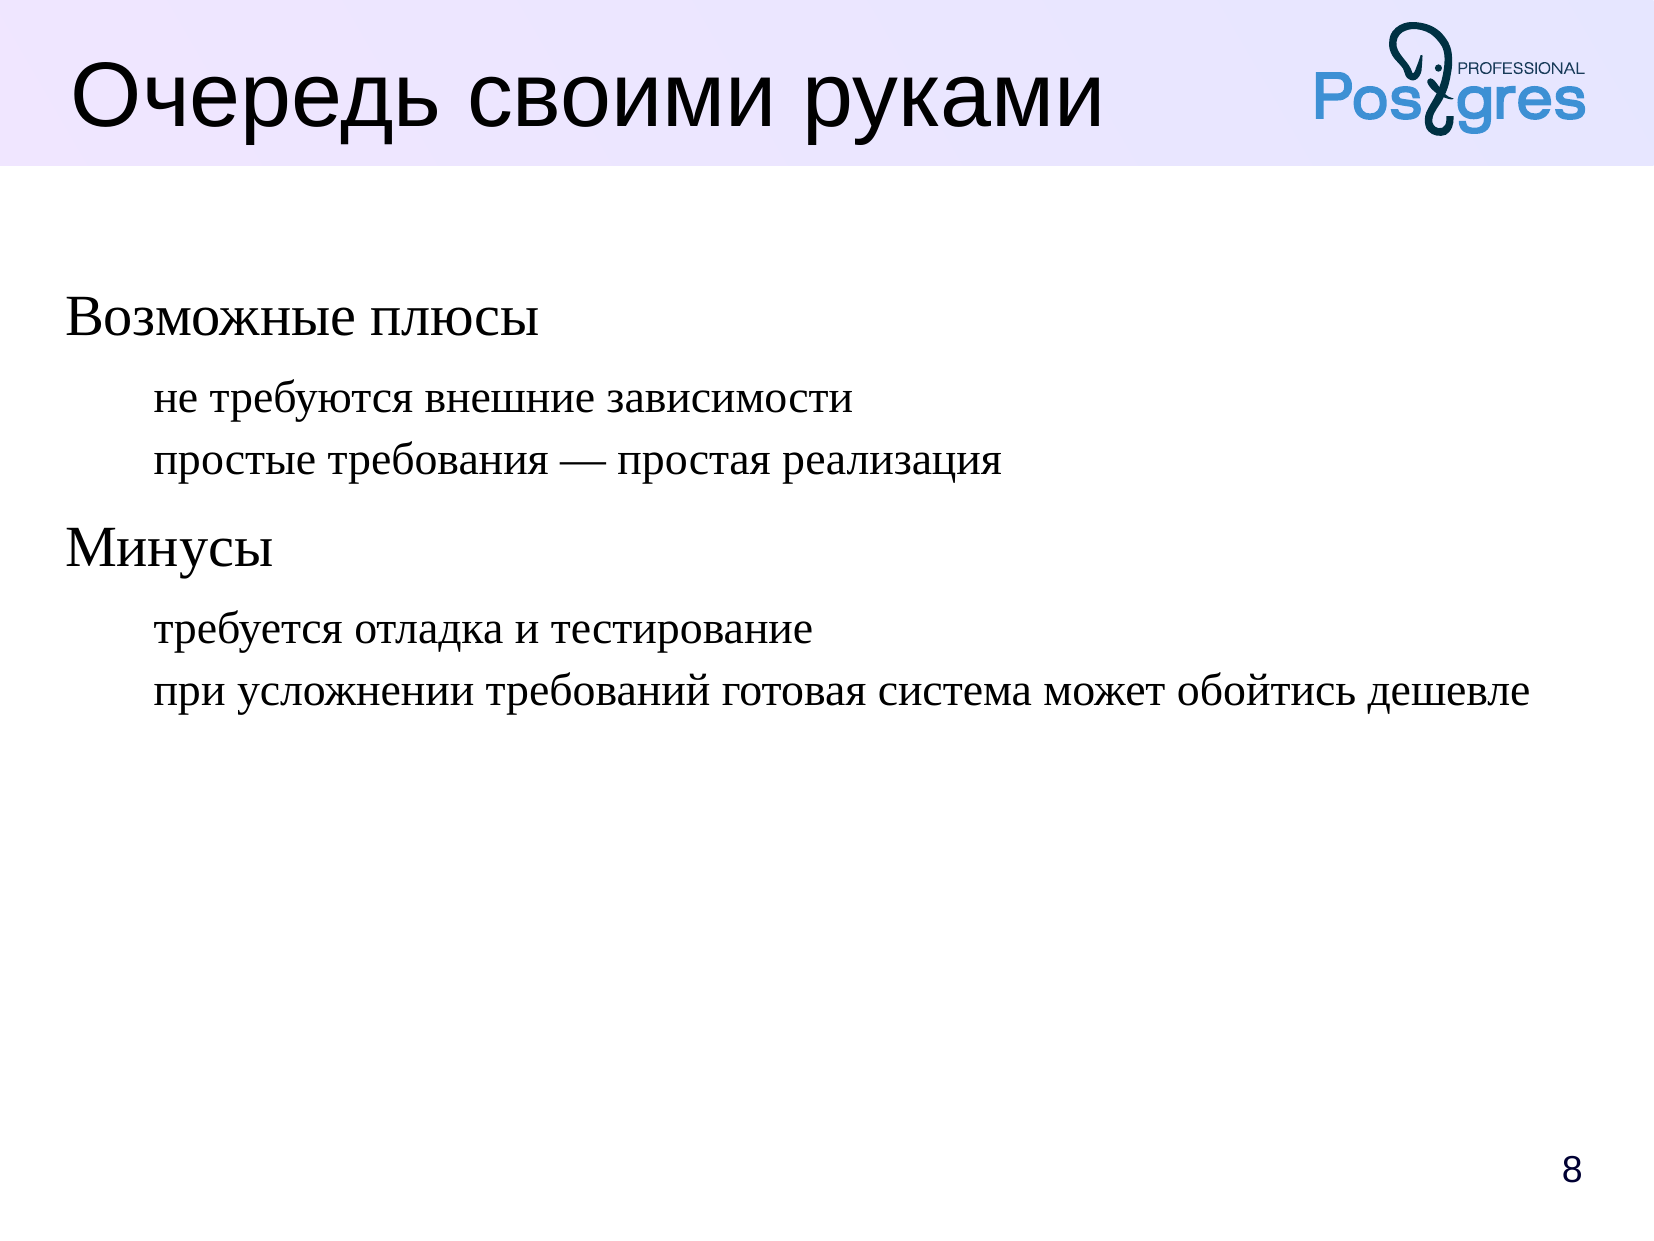

# Очередь своими руками
Возможные плюсы
не требуются внешние зависимости
простые требования — простая реализация
Минусы
требуется отладка и тестирование
при усложнении требований готовая система может обойтись дешевле